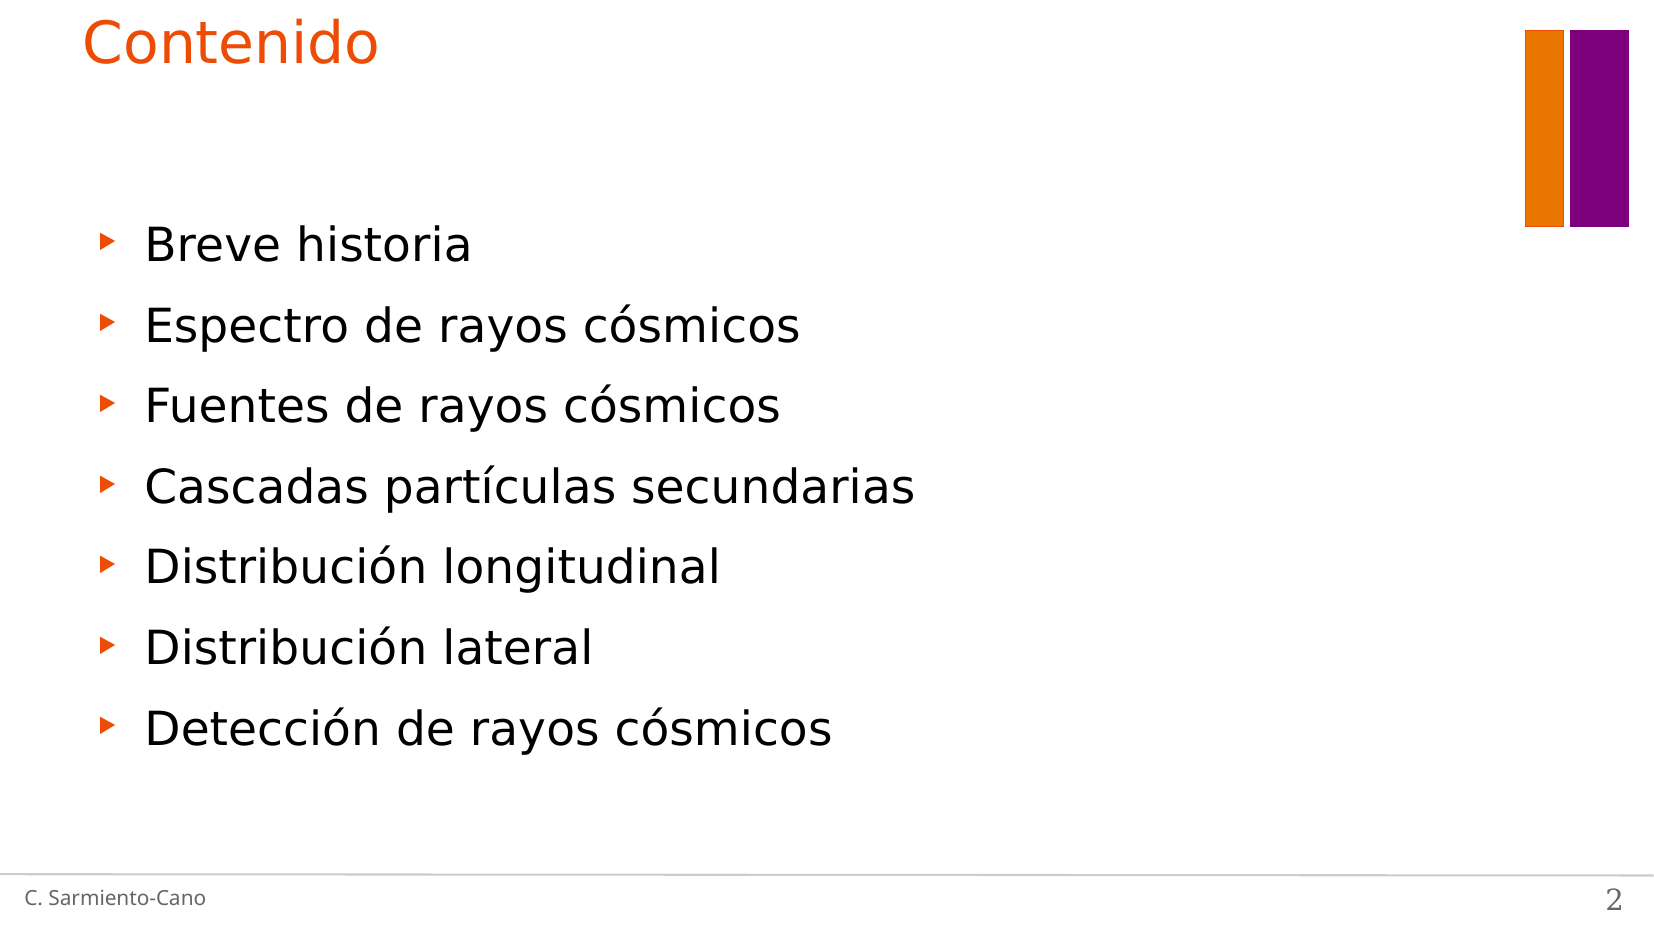

# Contenido
Breve historia
Espectro de rayos cósmicos
Fuentes de rayos cósmicos
Cascadas partículas secundarias
Distribución longitudinal
Distribución lateral
Detección de rayos cósmicos
2